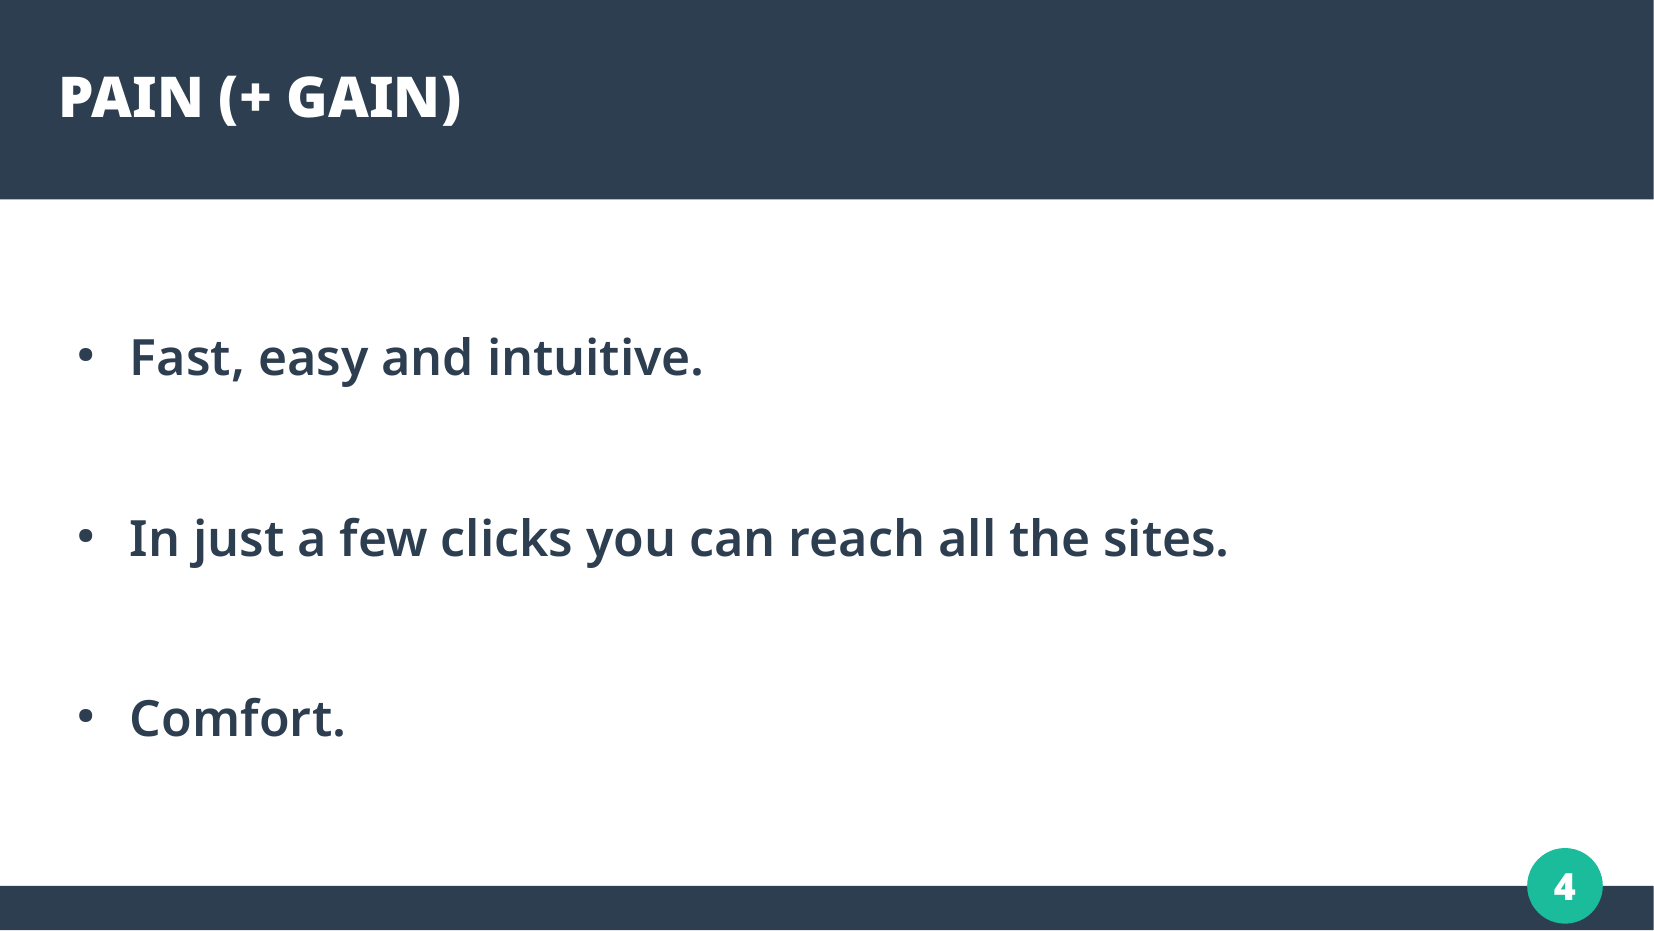

# PAIN (+ GAIN)
Fast, easy and intuitive.
In just a few clicks you can reach all the sites.
Comfort.